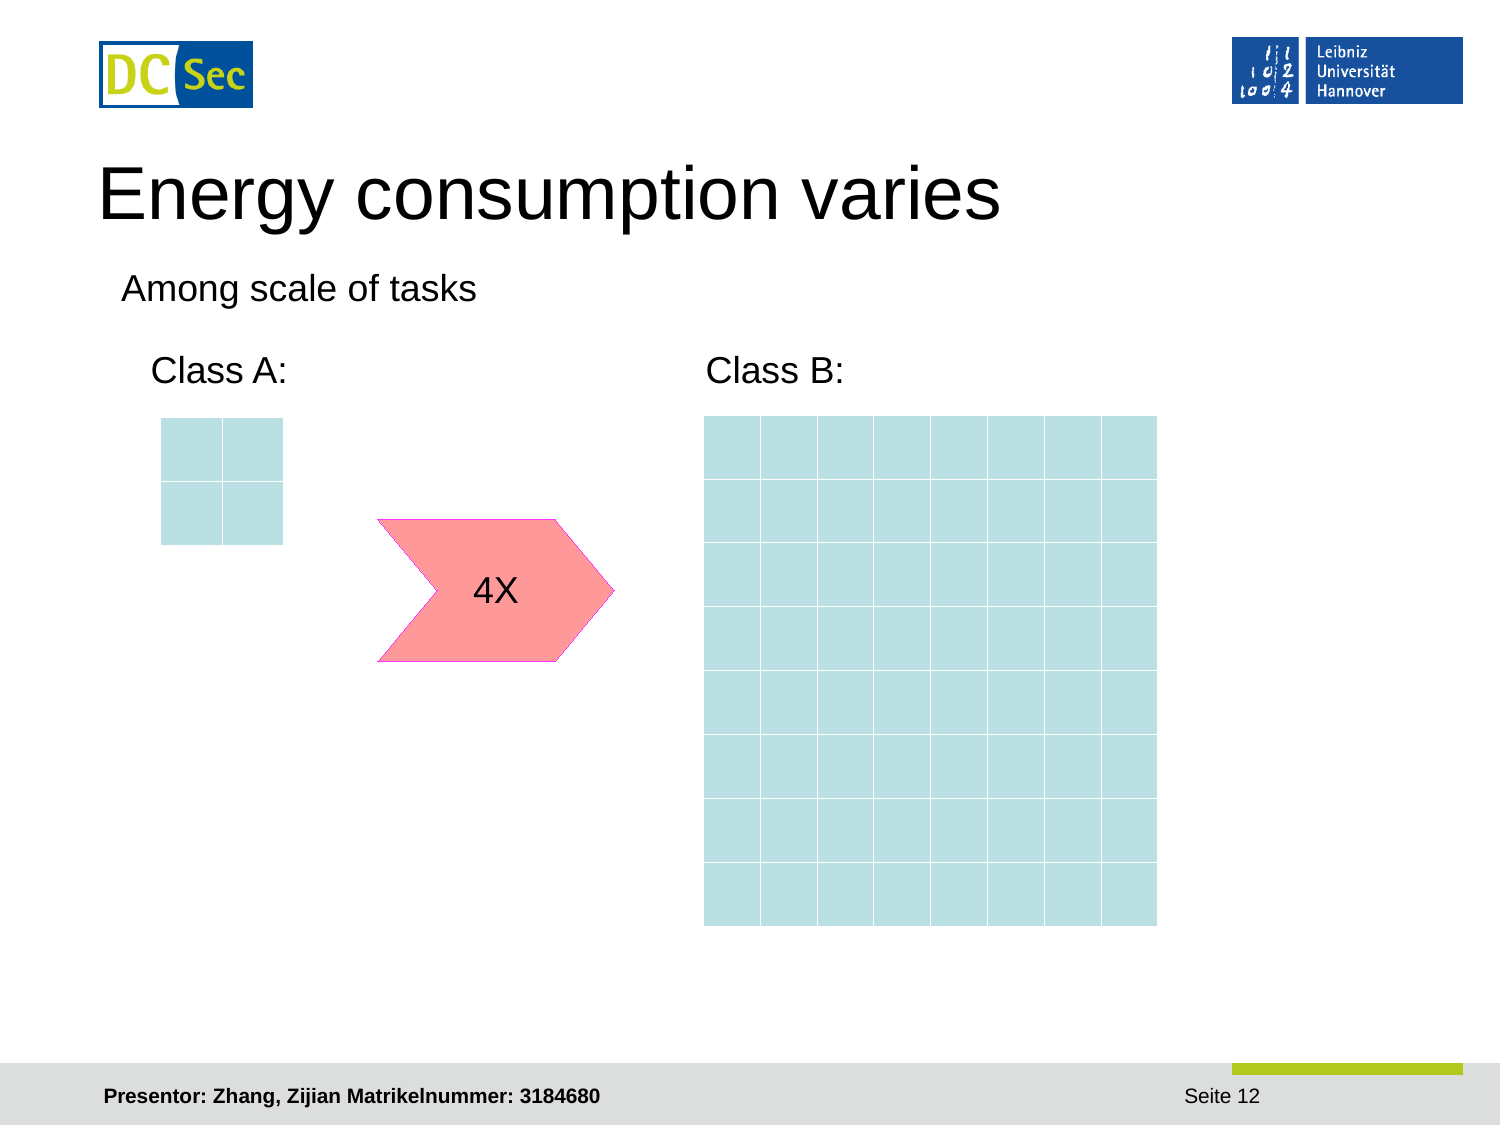

# Energy consumption varies
Among scale of tasks
Class A:
Class B:
| | | | | | | | |
| --- | --- | --- | --- | --- | --- | --- | --- |
| | | | | | | | |
| | | | | | | | |
| | | | | | | | |
| | | | | | | | |
| | | | | | | | |
| | | | | | | | |
| | | | | | | | |
| | |
| --- | --- |
| | |
4X
Presentor: Zhang, Zijian Matrikelnummer: 3184680